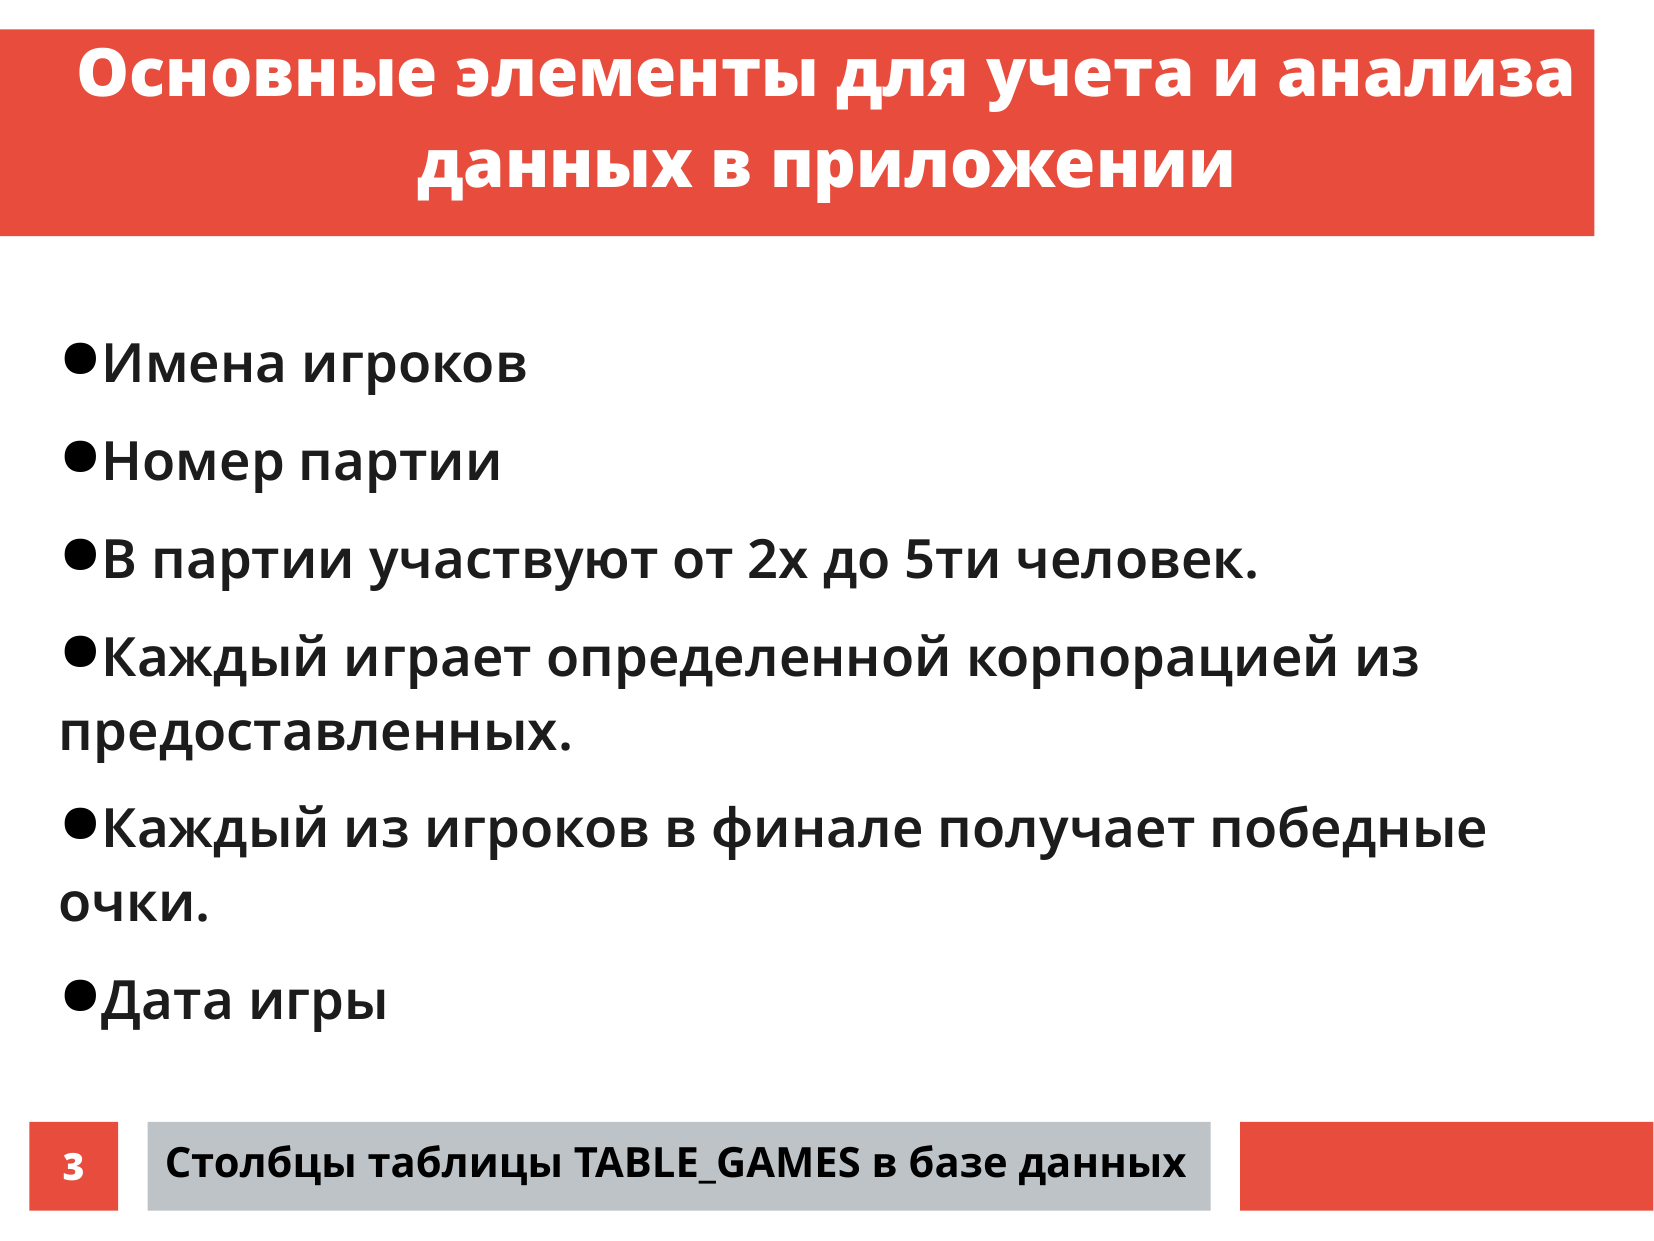

# Основные элементы для учета и анализа данных в приложении
Имена игроков
Номер партии
В партии участвуют от 2х до 5ти человек.
Каждый играет определенной корпорацией из предоставленных.
Каждый из игроков в финале получает победные очки.
Дата игры
3
Столбцы таблицы TABLE_GAMES в базе данных